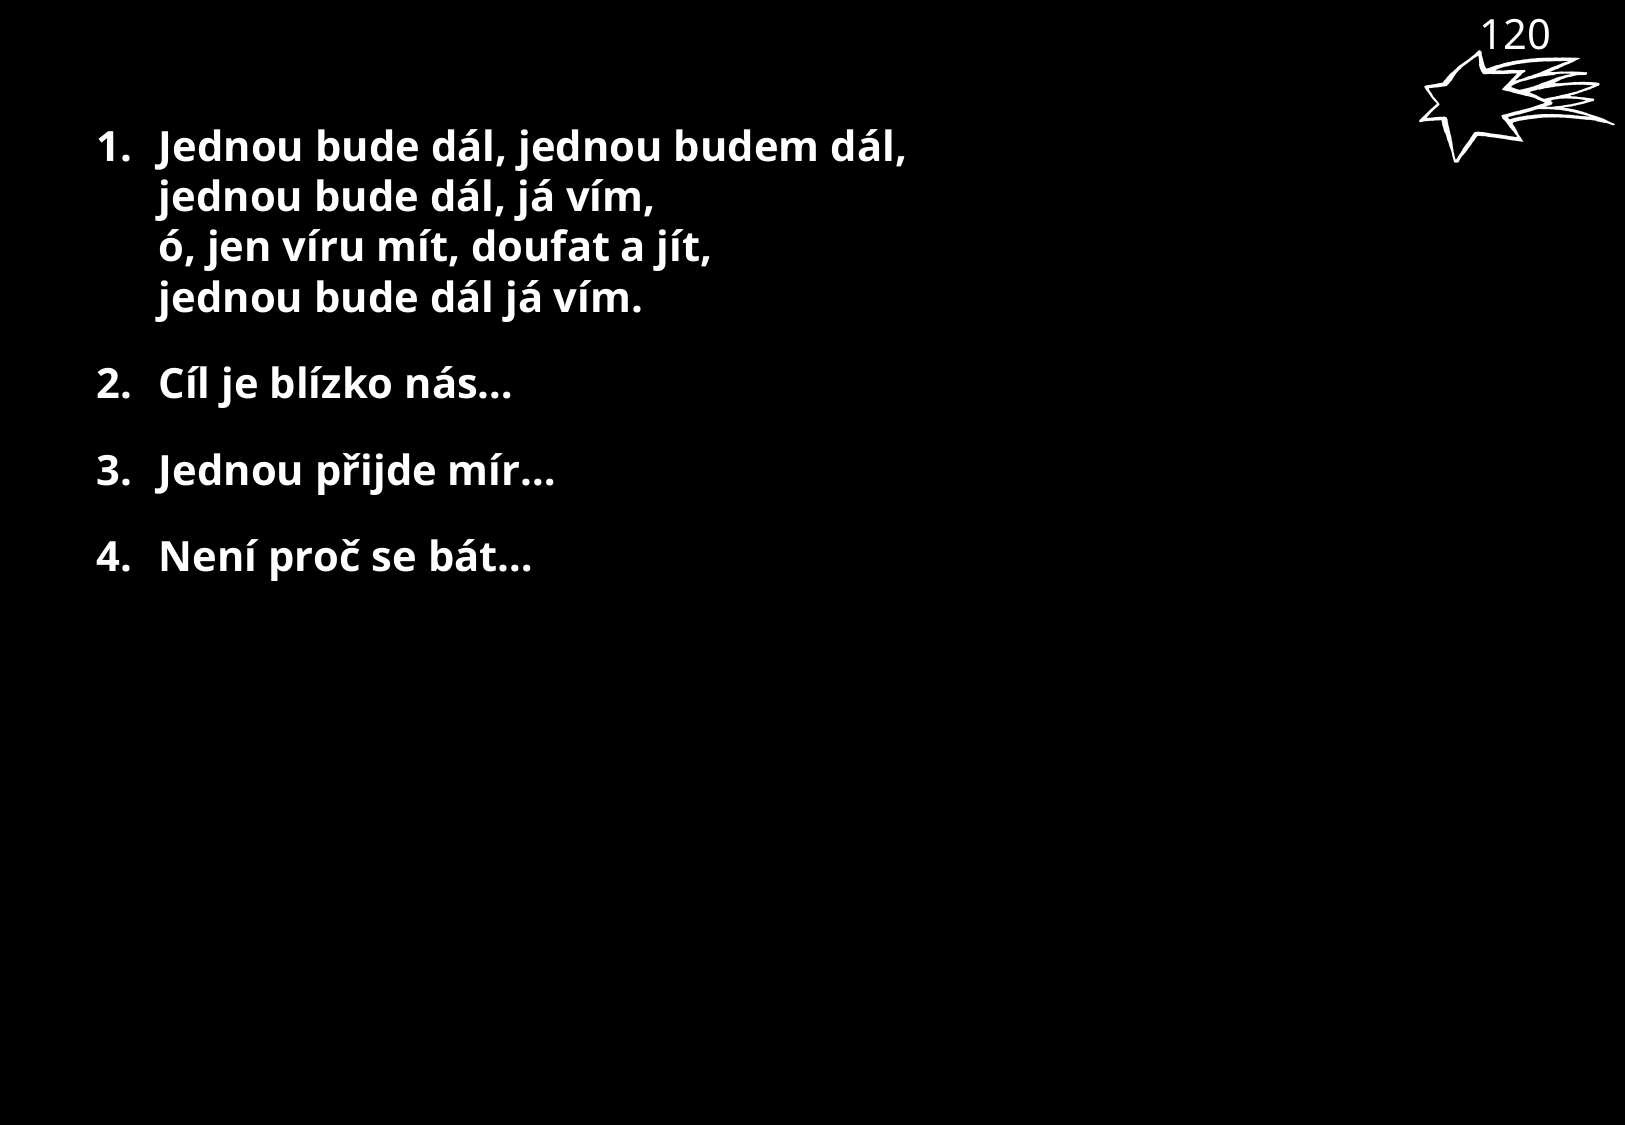

120
# Jednou bude dál, jednou budem dál, jednou bude dál, já vím, ó, jen víru mít, doufat a jít, jednou bude dál já vím.
Cíl je blízko nás…
Jednou přijde mír…
Není proč se bát…